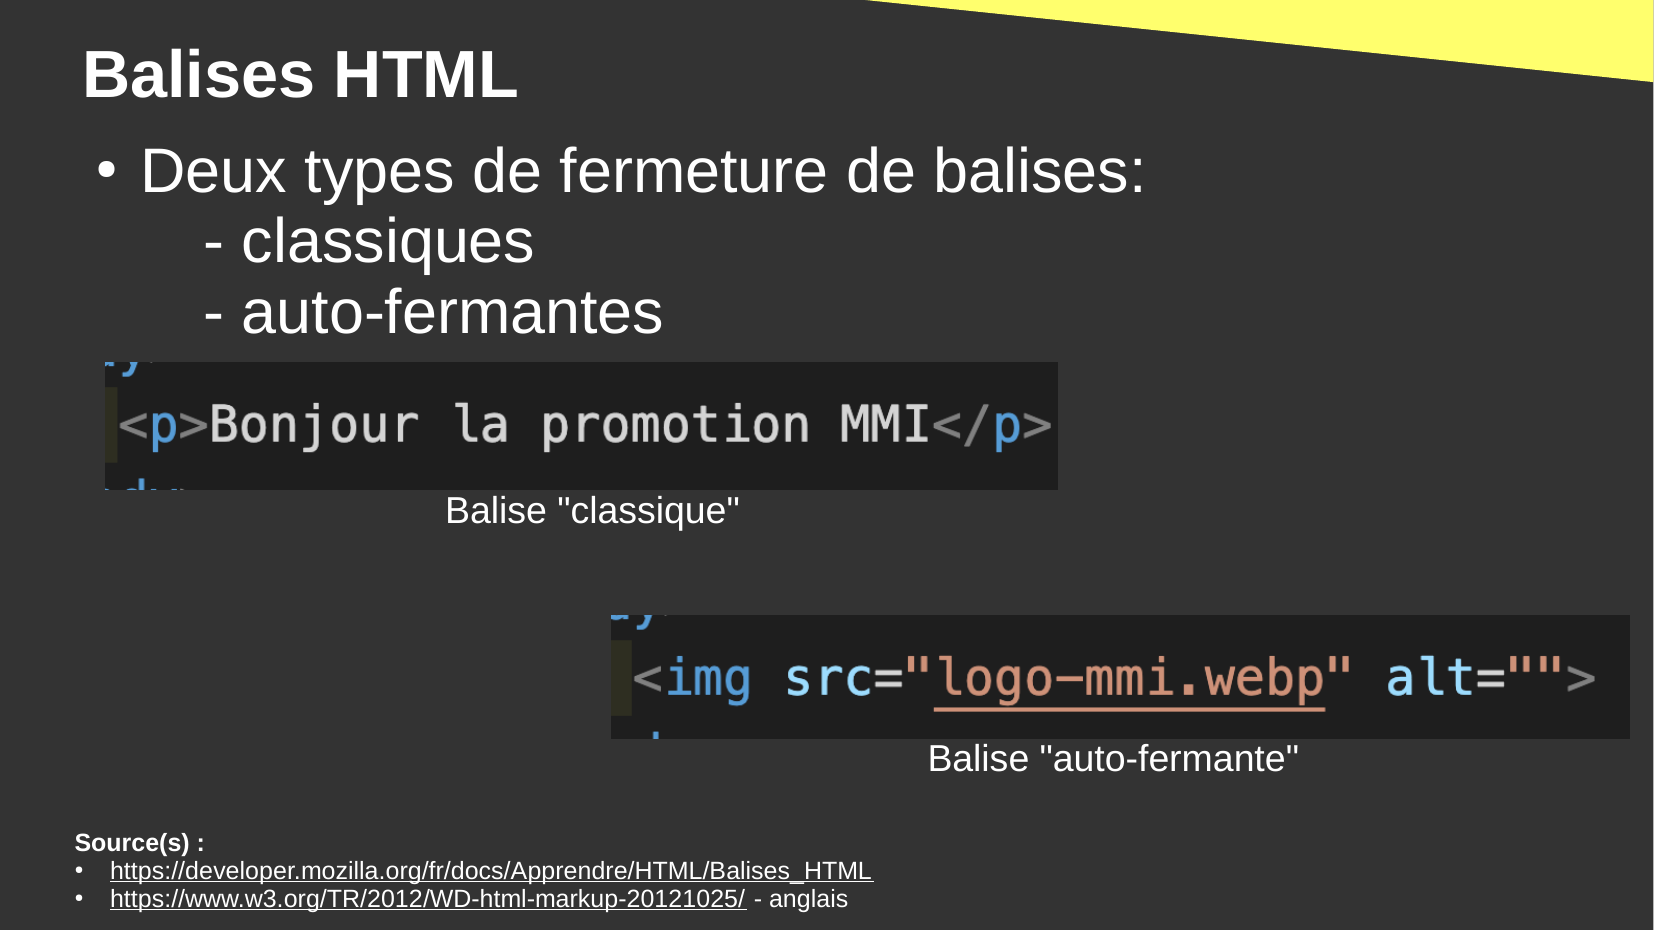

# Balises HTML
Deux types de fermeture de balises:
	- classiques
	- auto-fermantes
Balise "classique"
Balise "auto-fermante"
Source(s) :
https://developer.mozilla.org/fr/docs/Apprendre/HTML/Balises_HTML
https://www.w3.org/TR/2012/WD-html-markup-20121025/ - anglais